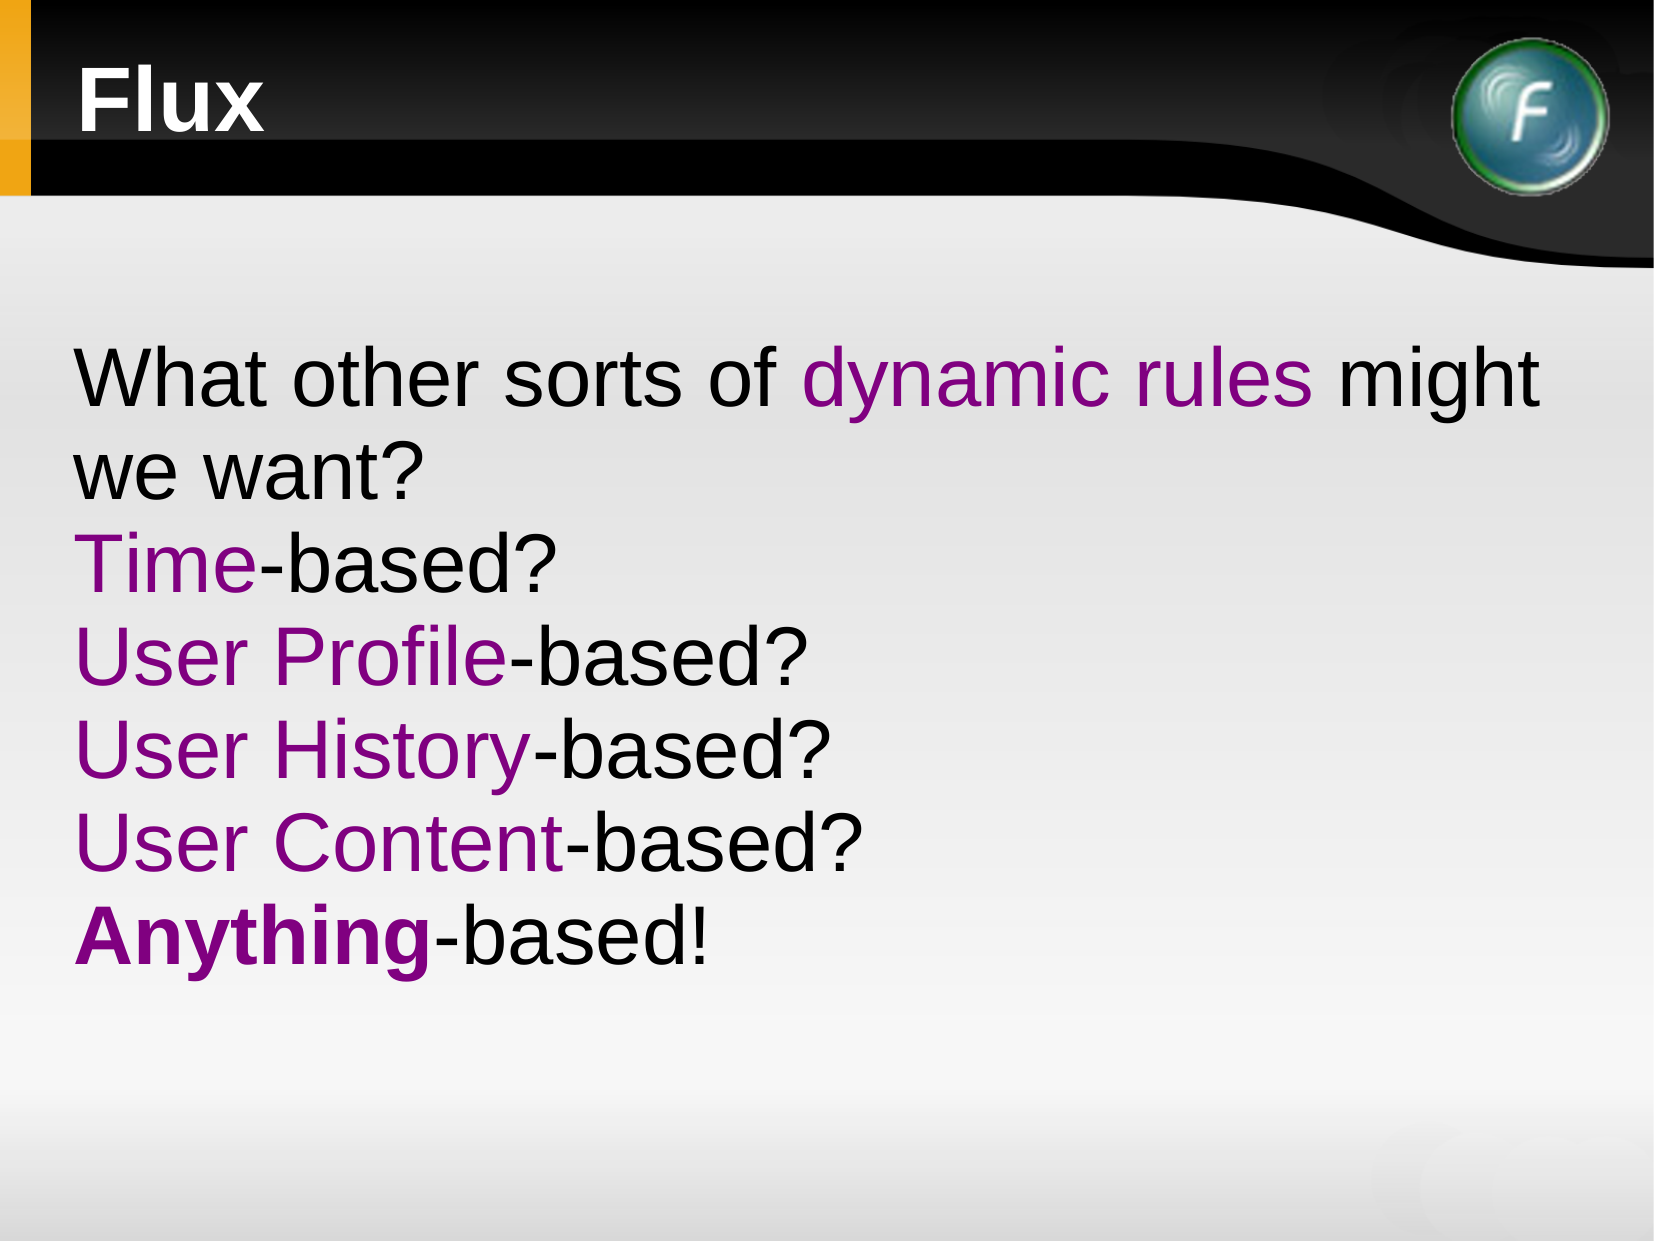

# Flux
What other sorts of dynamic rules might we want?
Time-based?
User Profile-based?
User History-based?
User Content-based?
Anything-based!